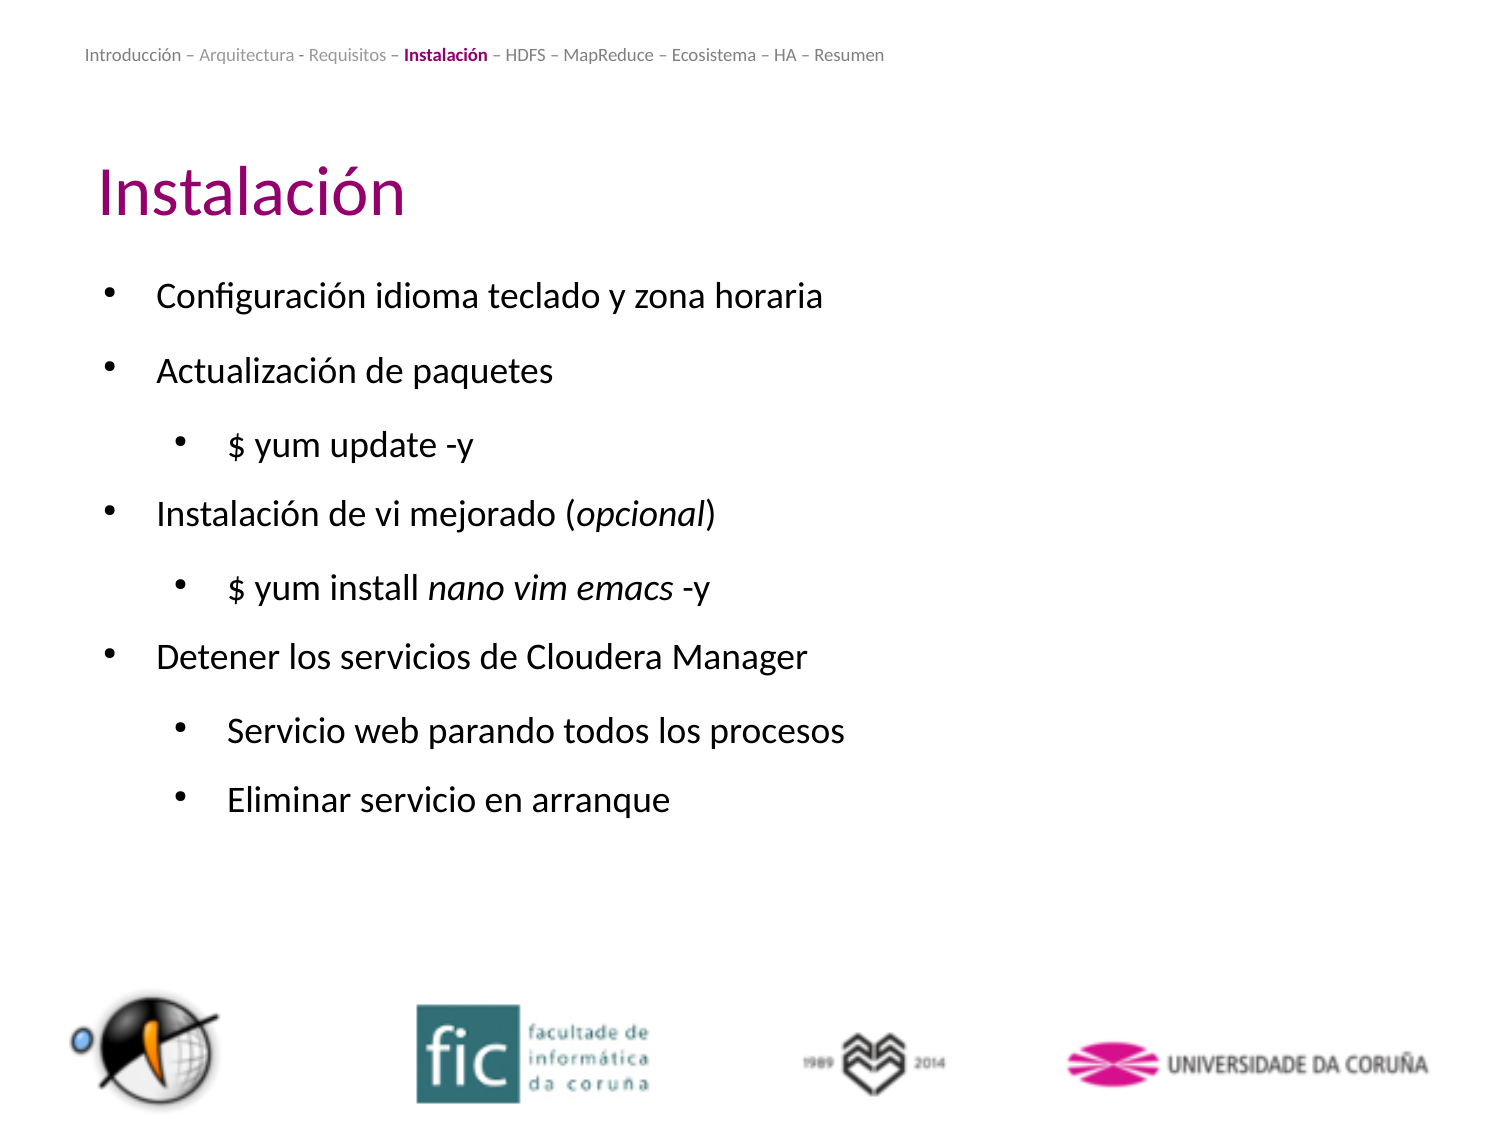

Introducción – Arquitectura - Requisitos – Instalación – HDFS – MapReduce – Ecosistema – HA – Resumen
# Instalación
Configuración idioma teclado y zona horaria
Actualización de paquetes
$ yum update -y
Instalación de vi mejorado (opcional)
$ yum install nano vim emacs -y
Detener los servicios de Cloudera Manager
Servicio web parando todos los procesos
Eliminar servicio en arranque